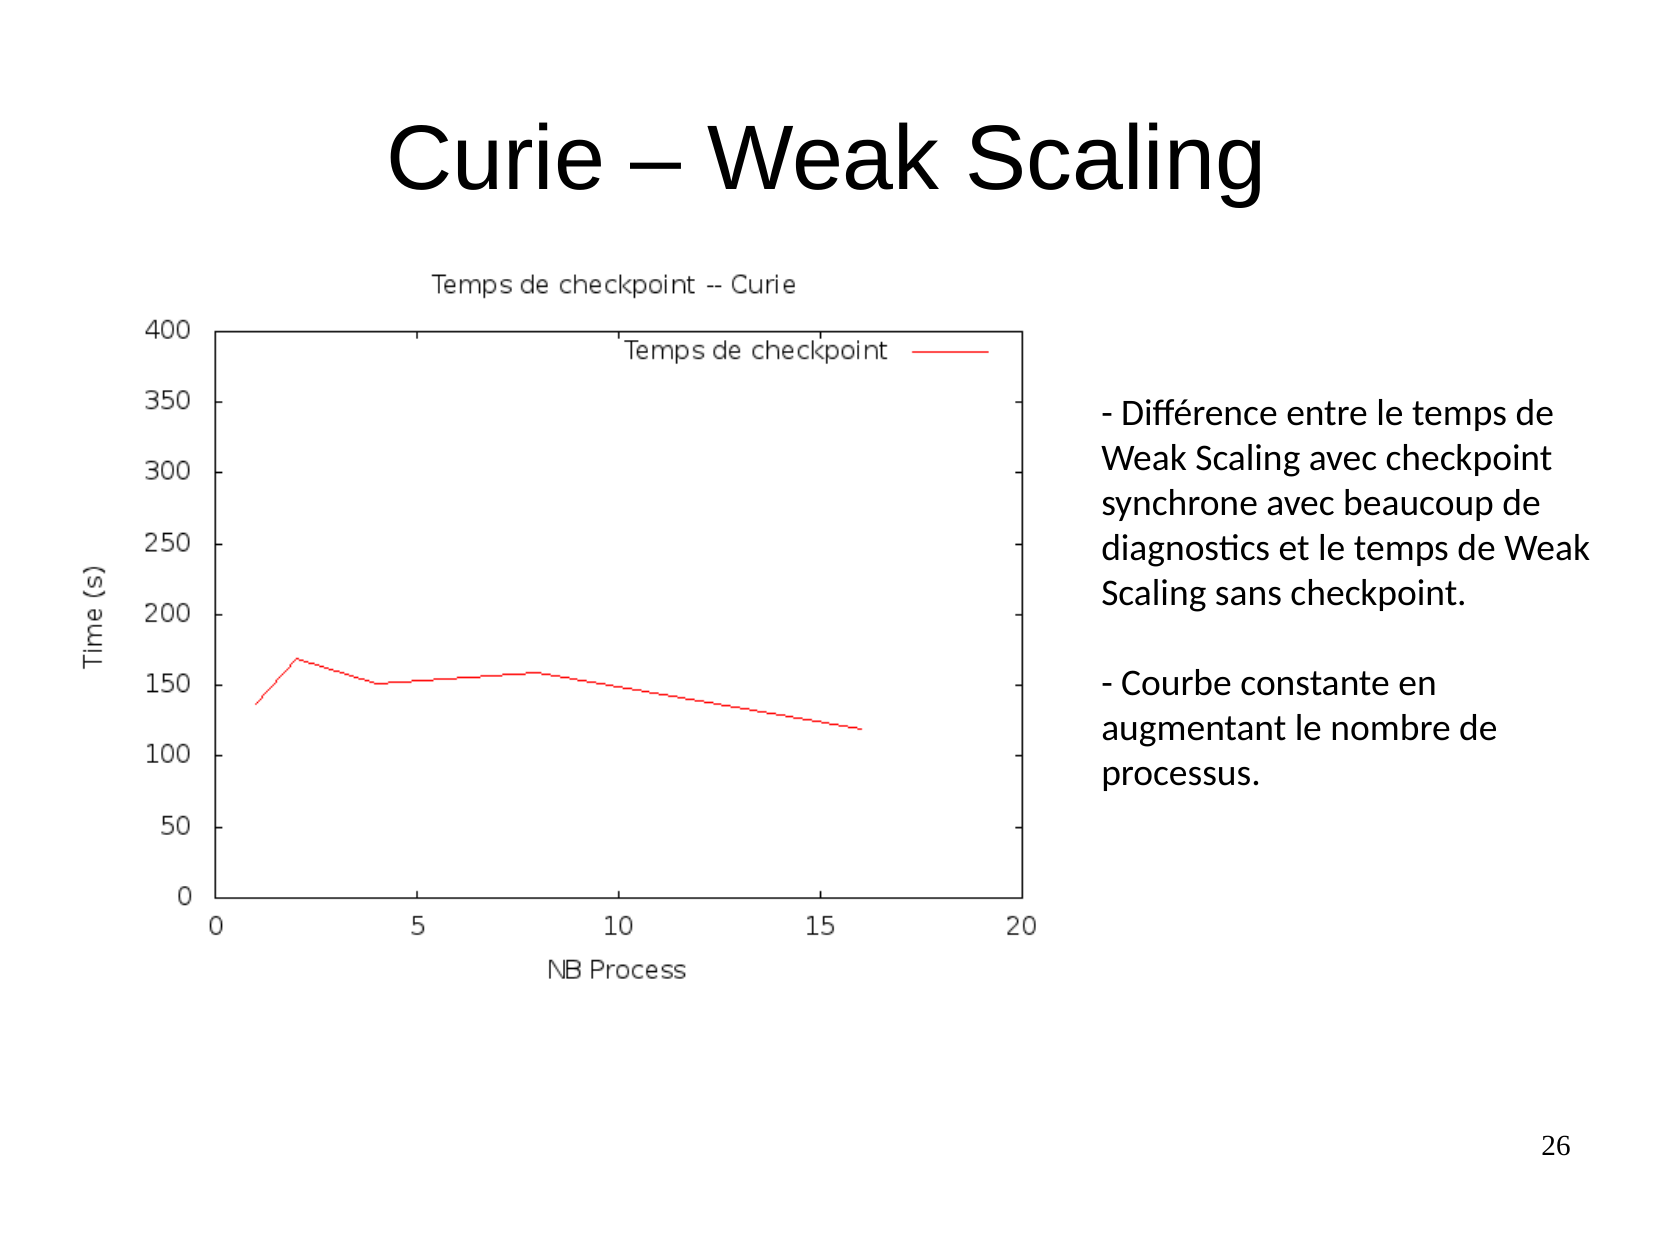

Nr : 63
Ntetha : 512
Nphi : 128
Nvpar : 60
–
Deltat : 5
dt_diag : 5
Phi3D_dt_diag : 5
Moments3D_dt_diag : 5
–
asynchrone_writing : false
# Curie – Weak Scaling
- Différence entre le temps de Weak Scaling avec checkpoint synchrone avec beaucoup de diagnostics et le temps de Weak Scaling sans checkpoint.
- Courbe constante en augmentant le nombre de processus.
26